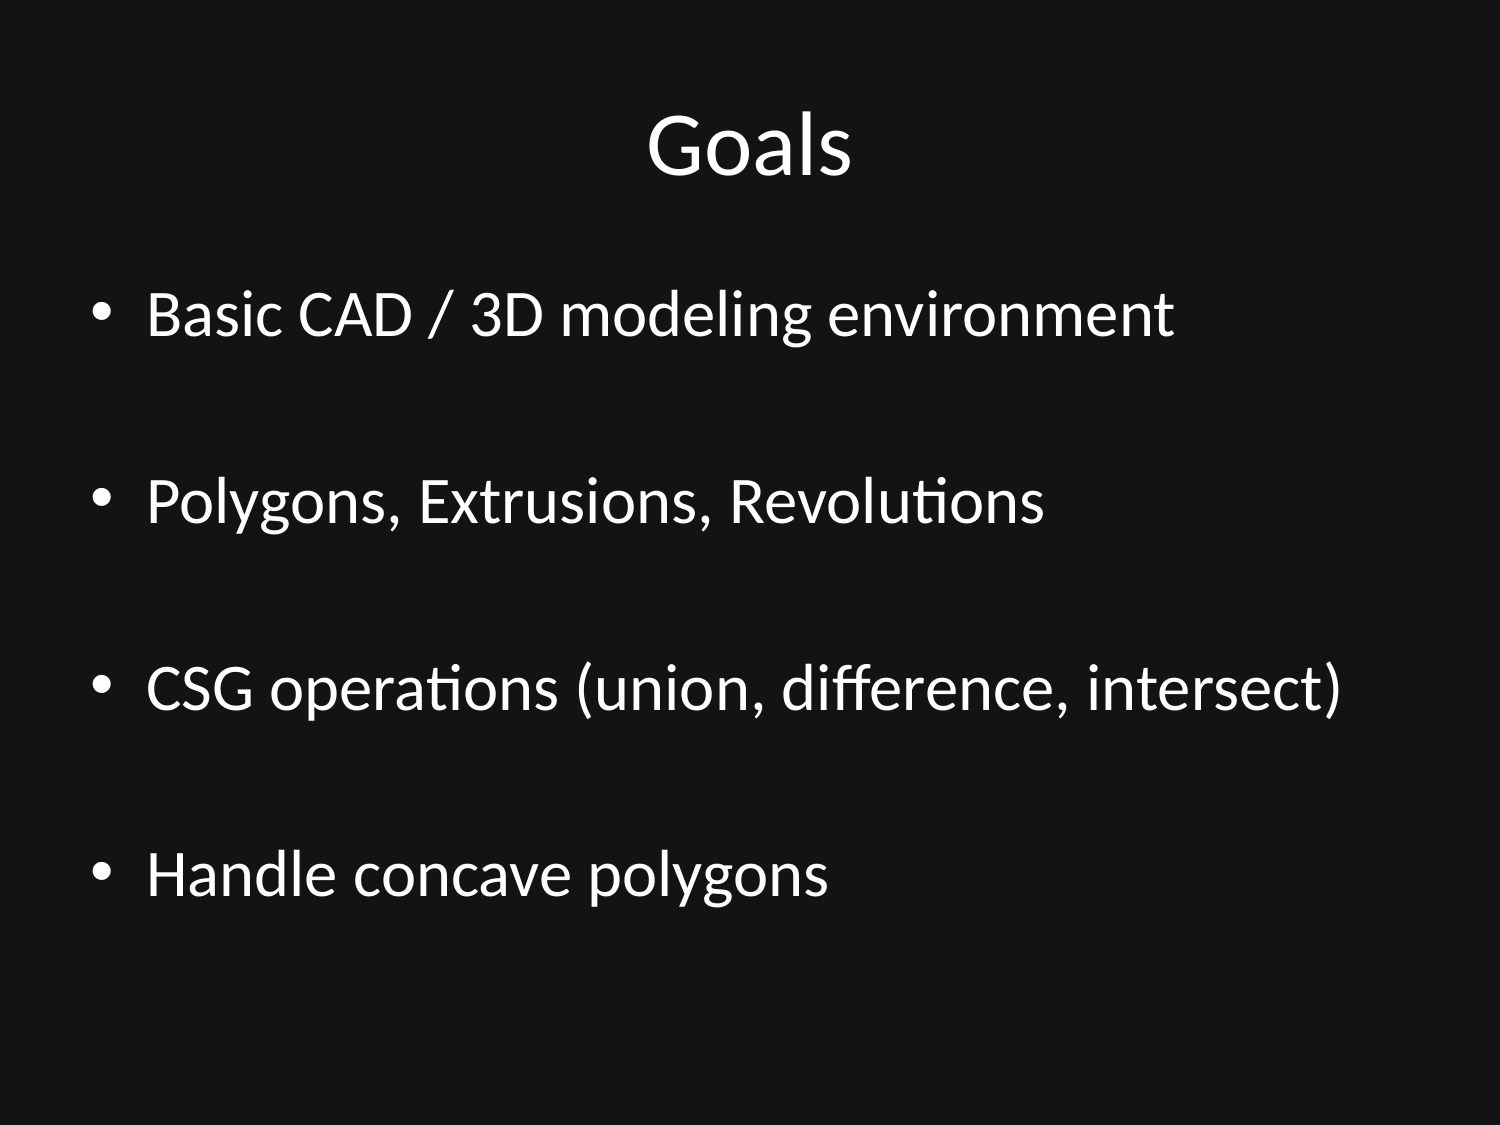

# Goals
Basic CAD / 3D modeling environment
Polygons, Extrusions, Revolutions
CSG operations (union, difference, intersect)
Handle concave polygons